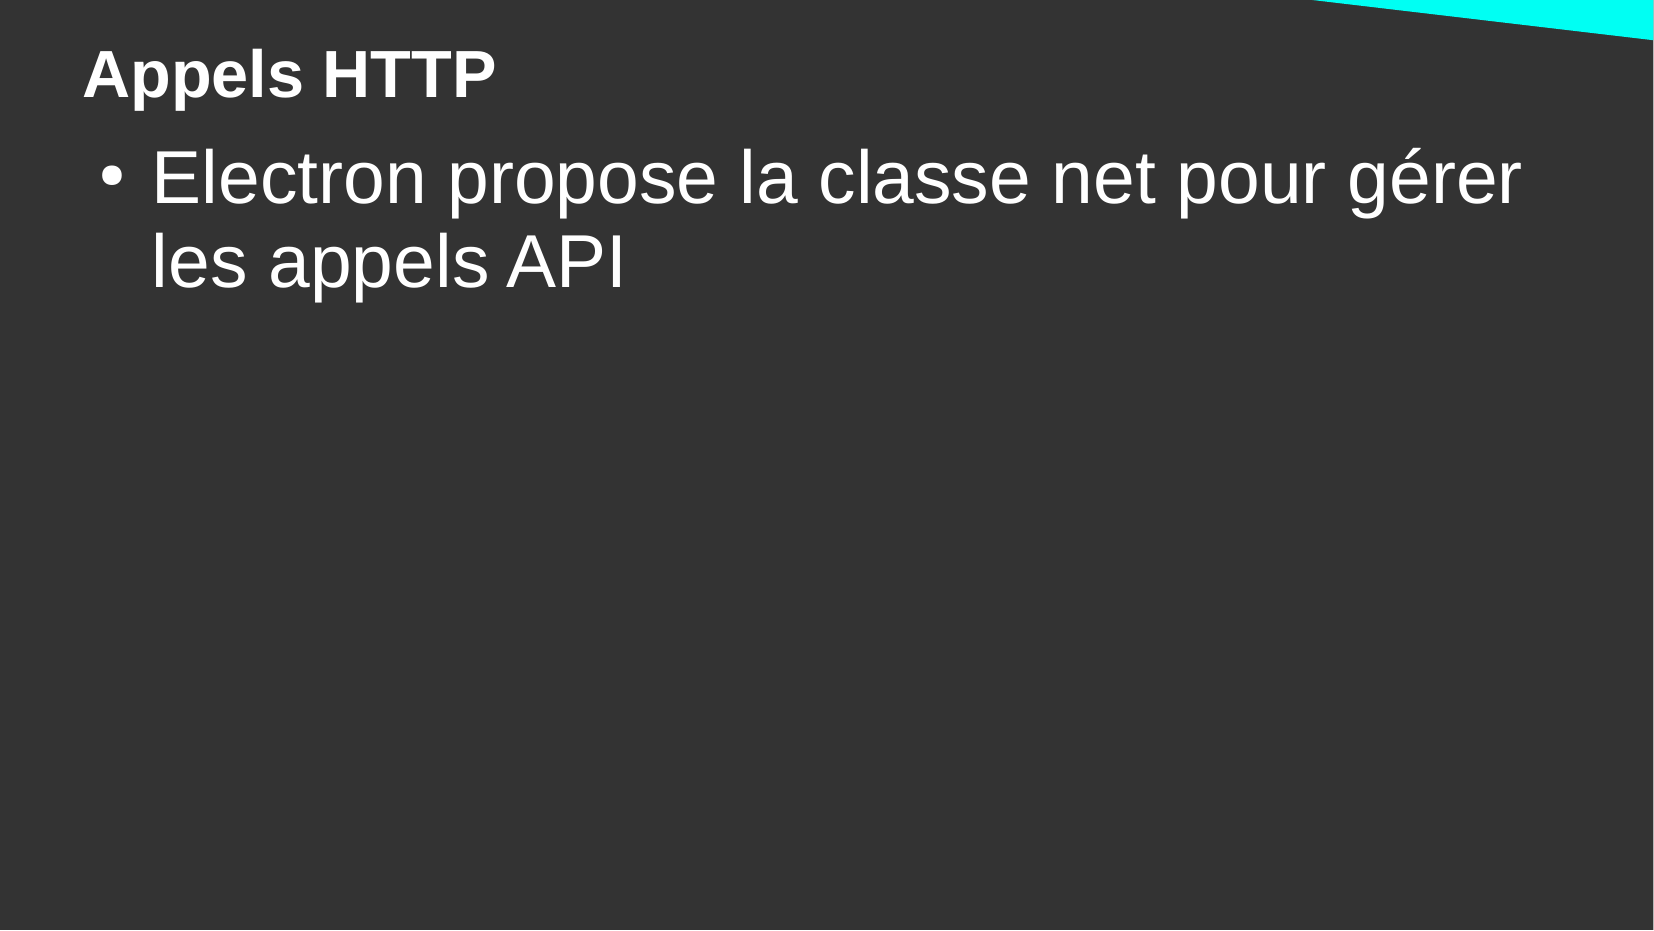

# Appels HTTP
Electron propose la classe net pour gérer les appels API